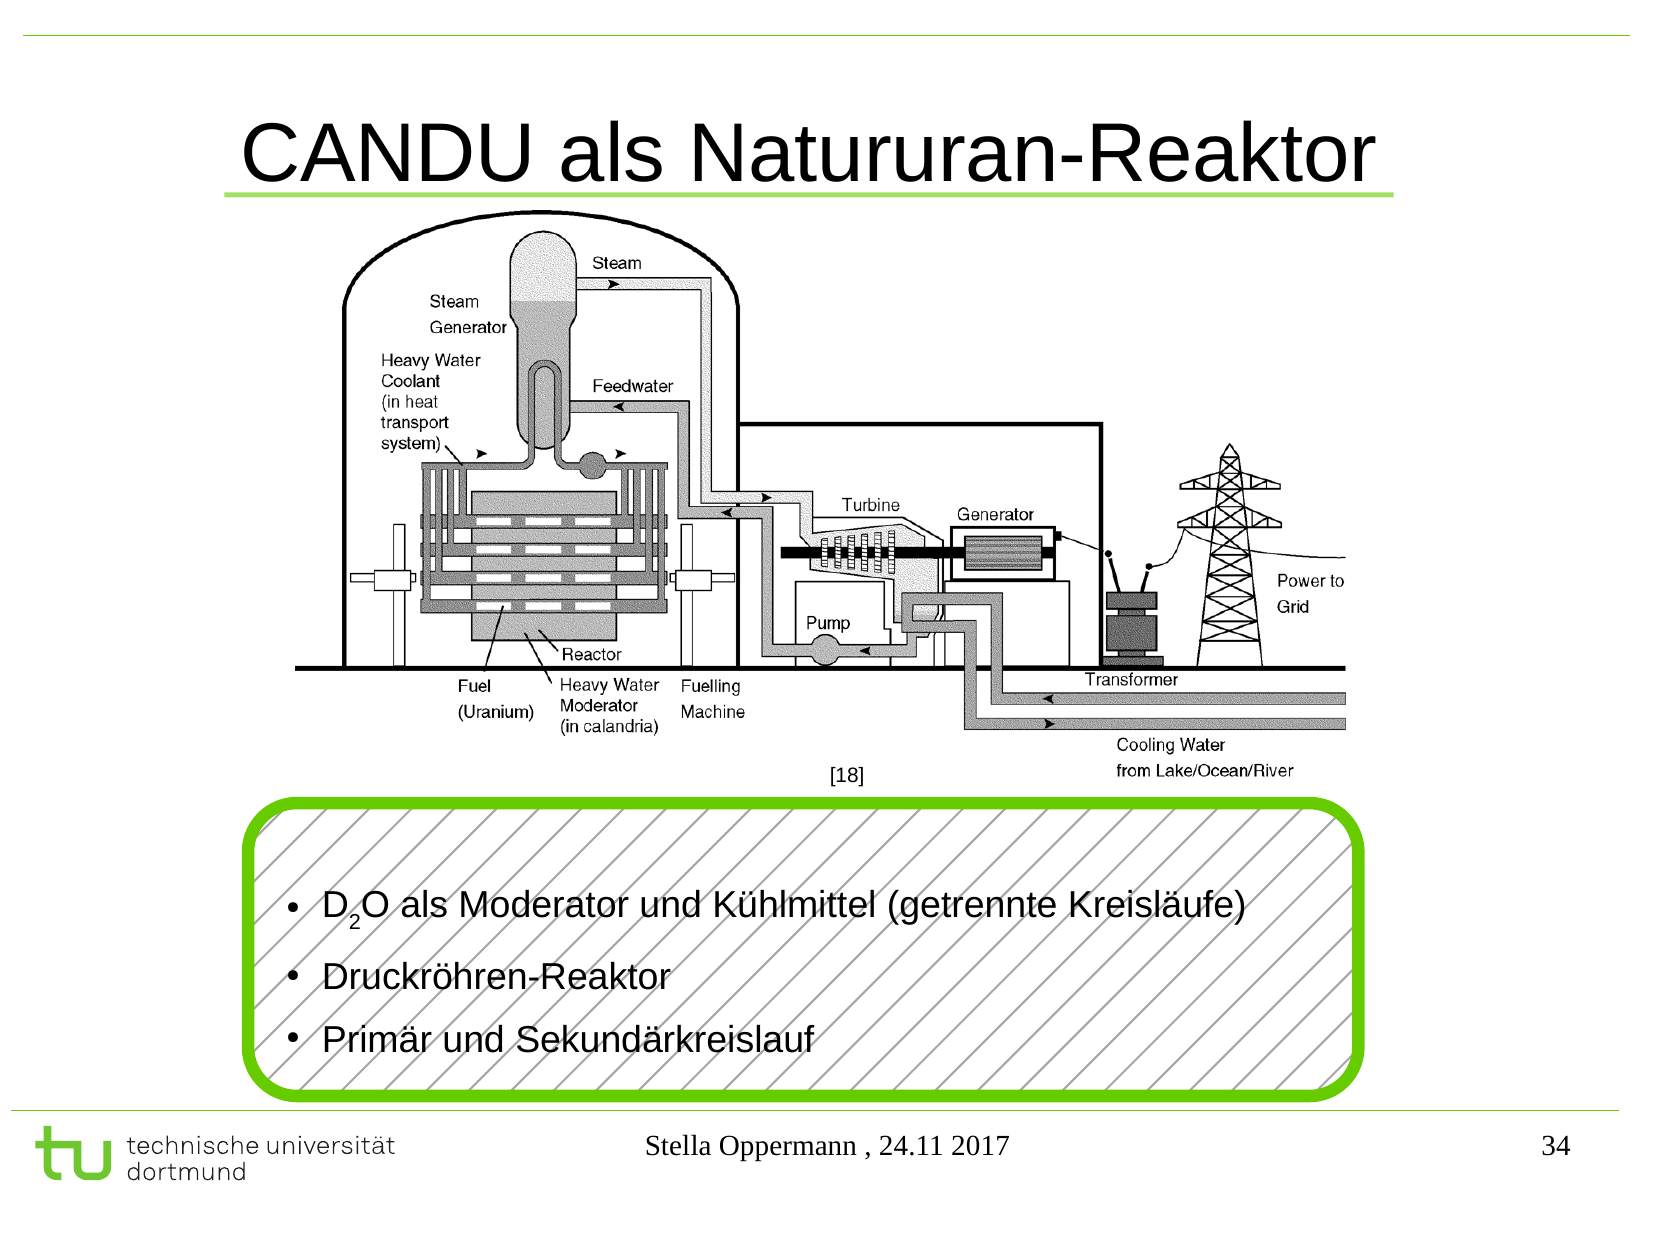

# CANDU als Natururan-Reaktor
[18]
D2O als Moderator und Kühlmittel (getrennte Kreisläufe)
Druckröhren-Reaktor
Primär und Sekundärkreislauf
Stella Oppermann , 24.11 2017
34